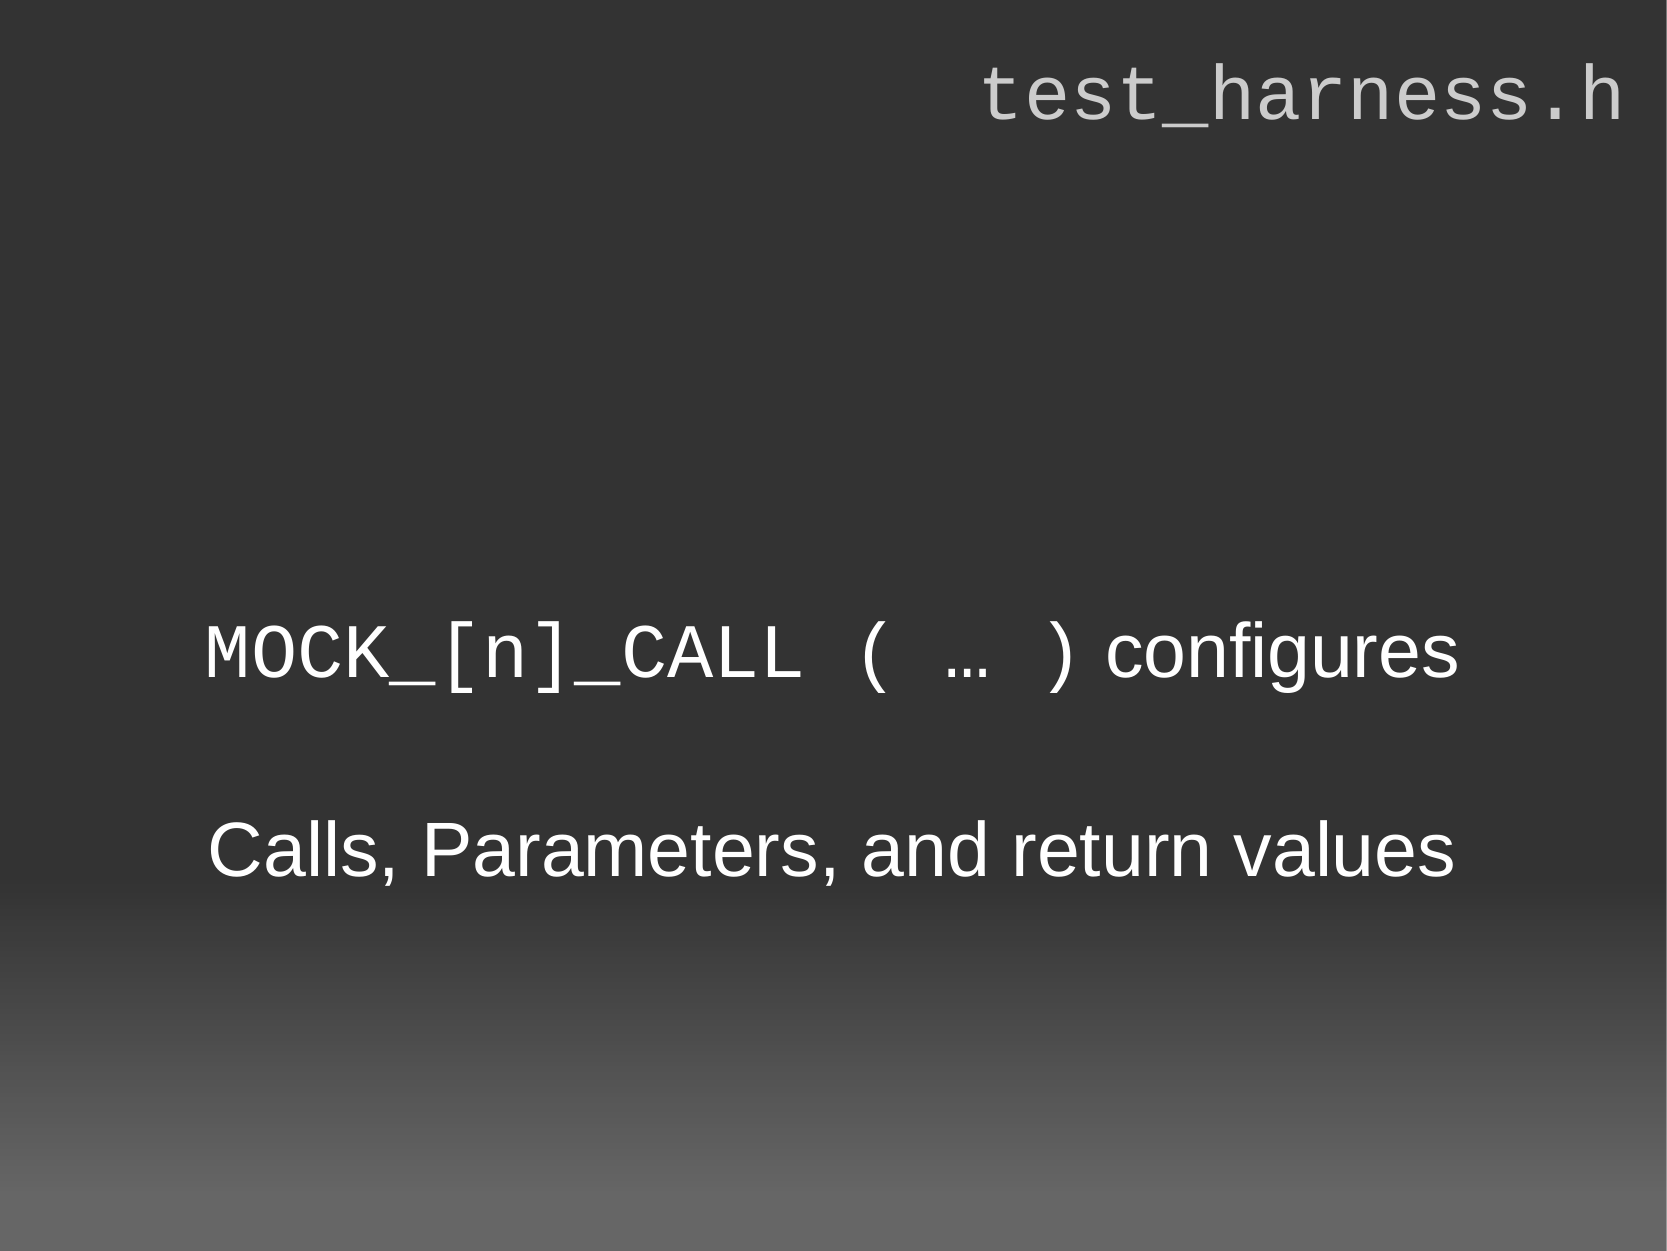

# test_harness.h
MOCK_[n]_CALL ( … ) configures
Calls, Parameters, and return values